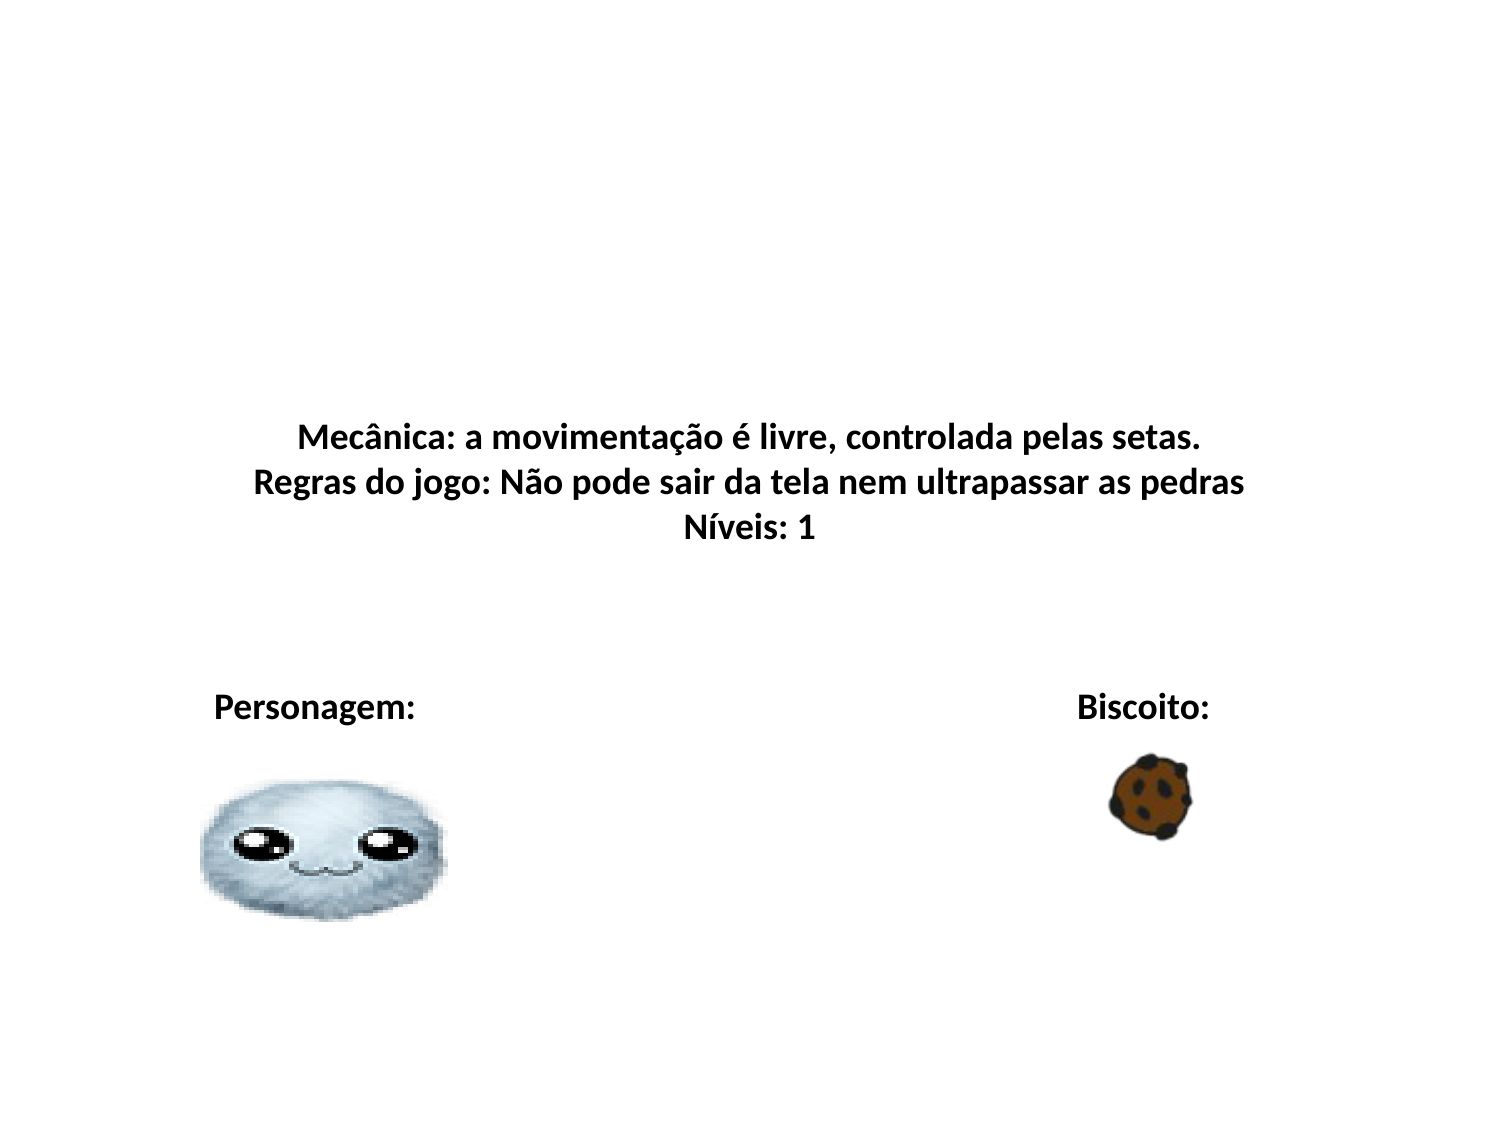

Mecânica: a movimentação é livre, controlada pelas setas.
Regras do jogo: Não pode sair da tela nem ultrapassar as pedras
Níveis: 1
 Personagem: Biscoito: